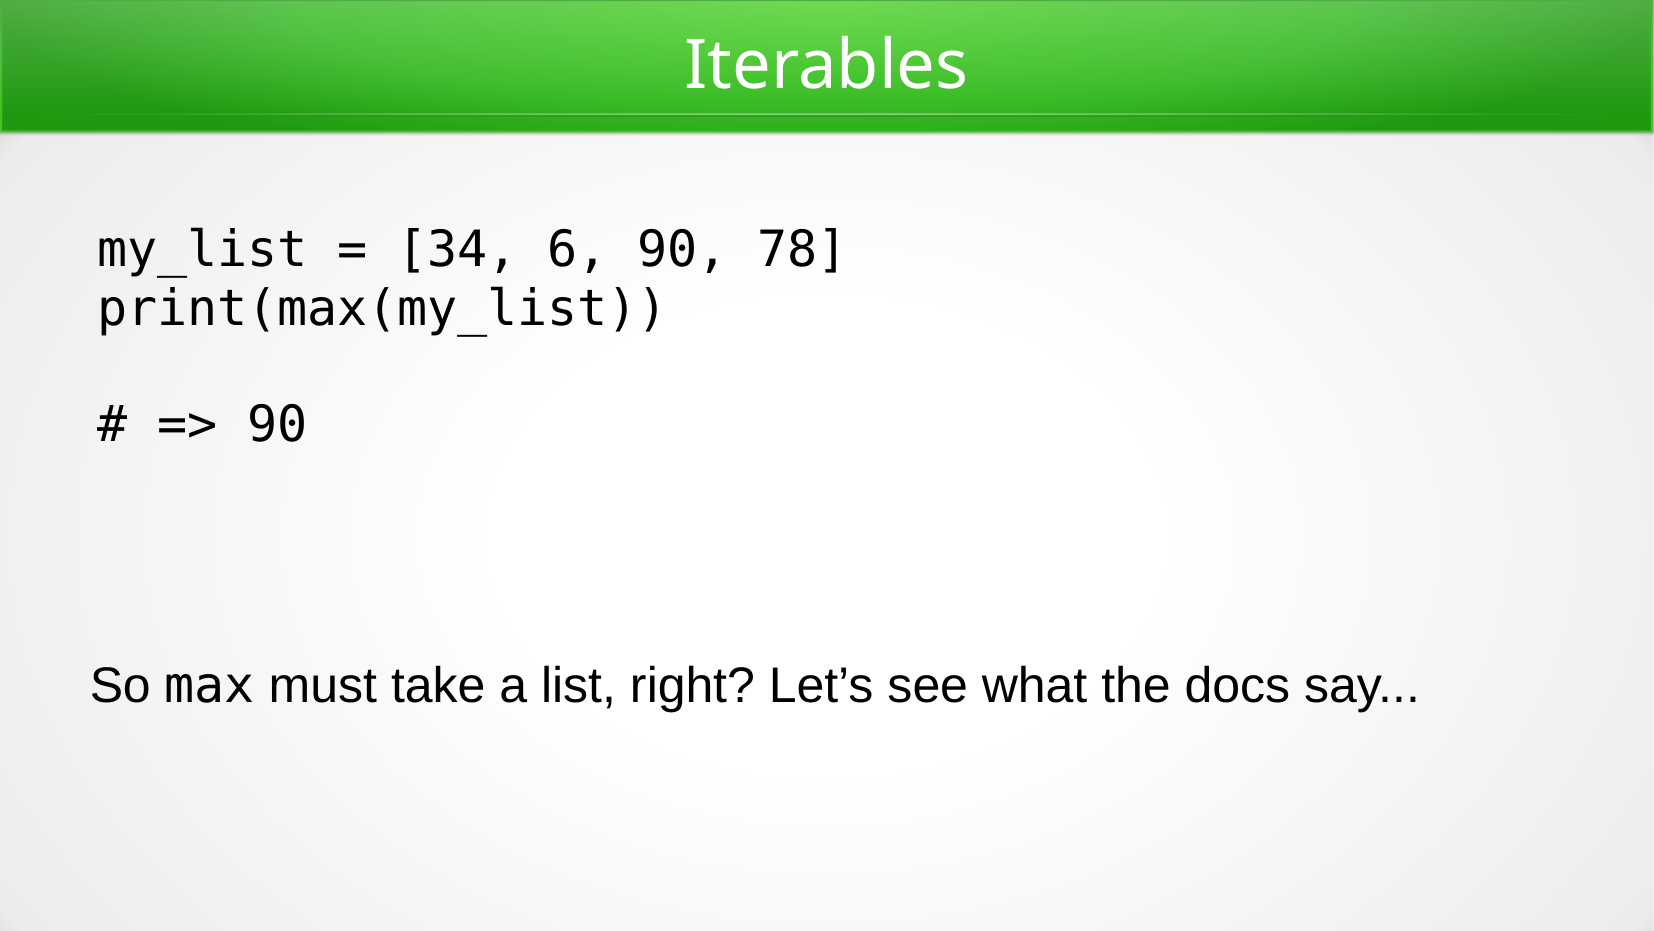

# Iterables
my_list = [34, 6, 90, 78]
print(max(my_list))
# => 90
So max must take a list, right? Let’s see what the docs say...